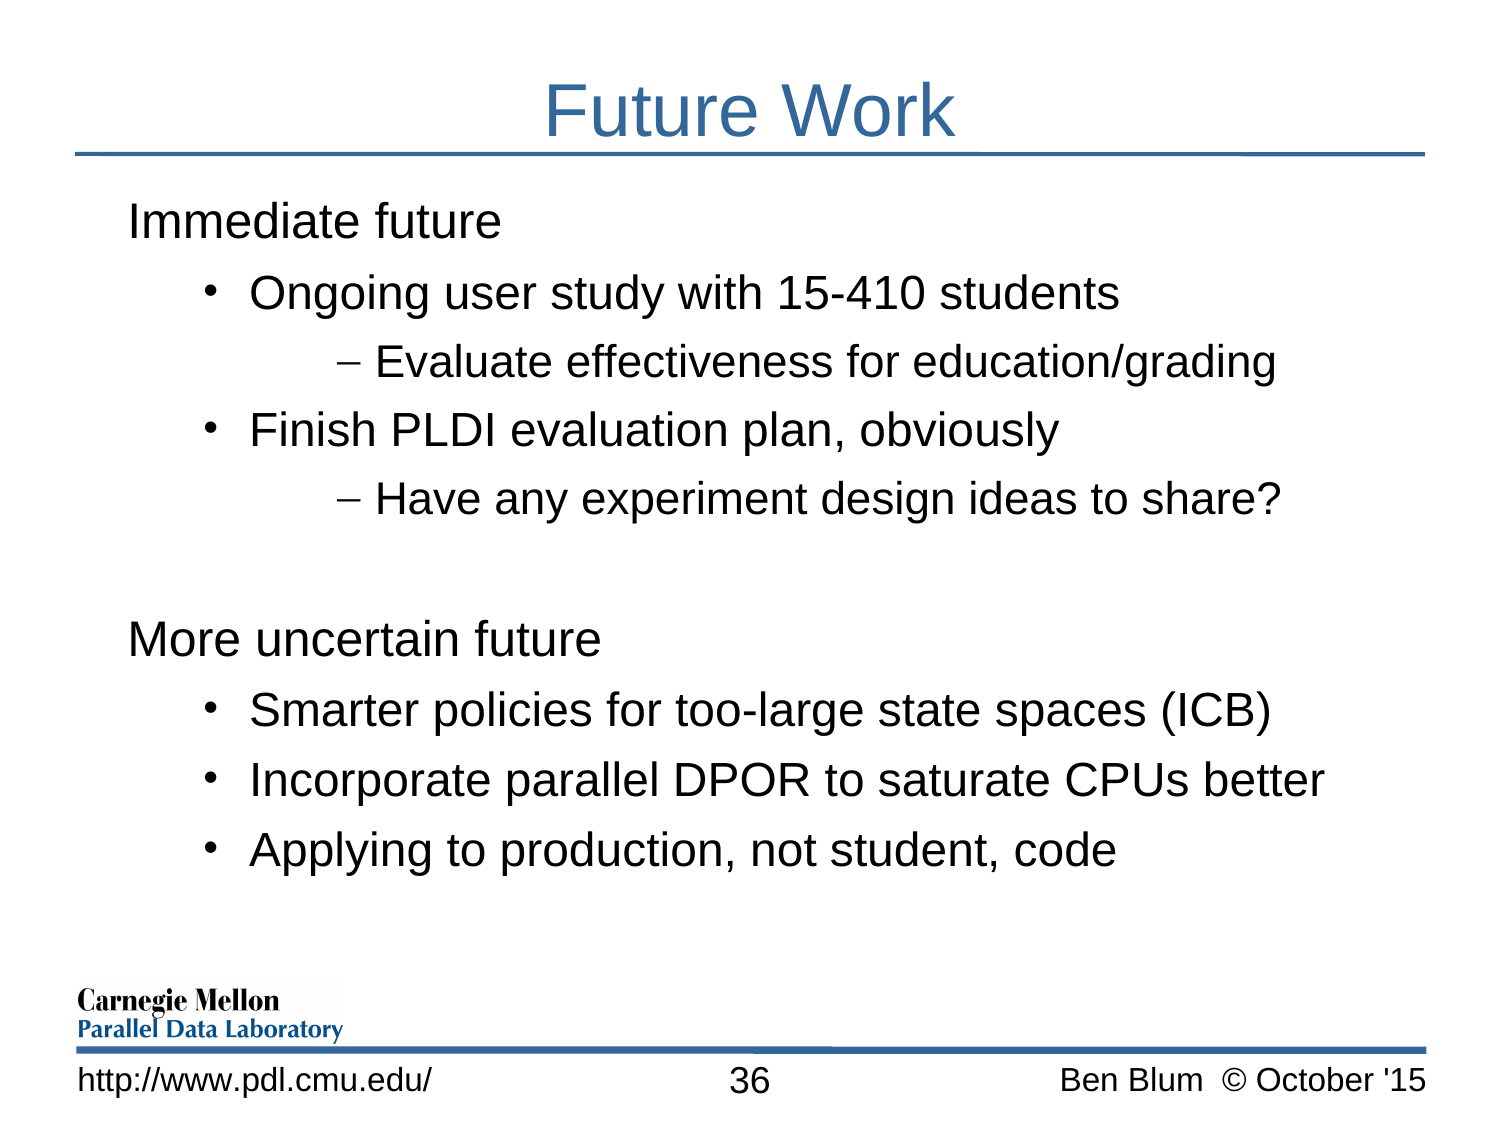

# Future Work
Immediate future
Ongoing user study with 15-410 students
Evaluate effectiveness for education/grading
Finish PLDI evaluation plan, obviously
Have any experiment design ideas to share?
More uncertain future
Smarter policies for too-large state spaces (ICB)
Incorporate parallel DPOR to saturate CPUs better
Applying to production, not student, code
36